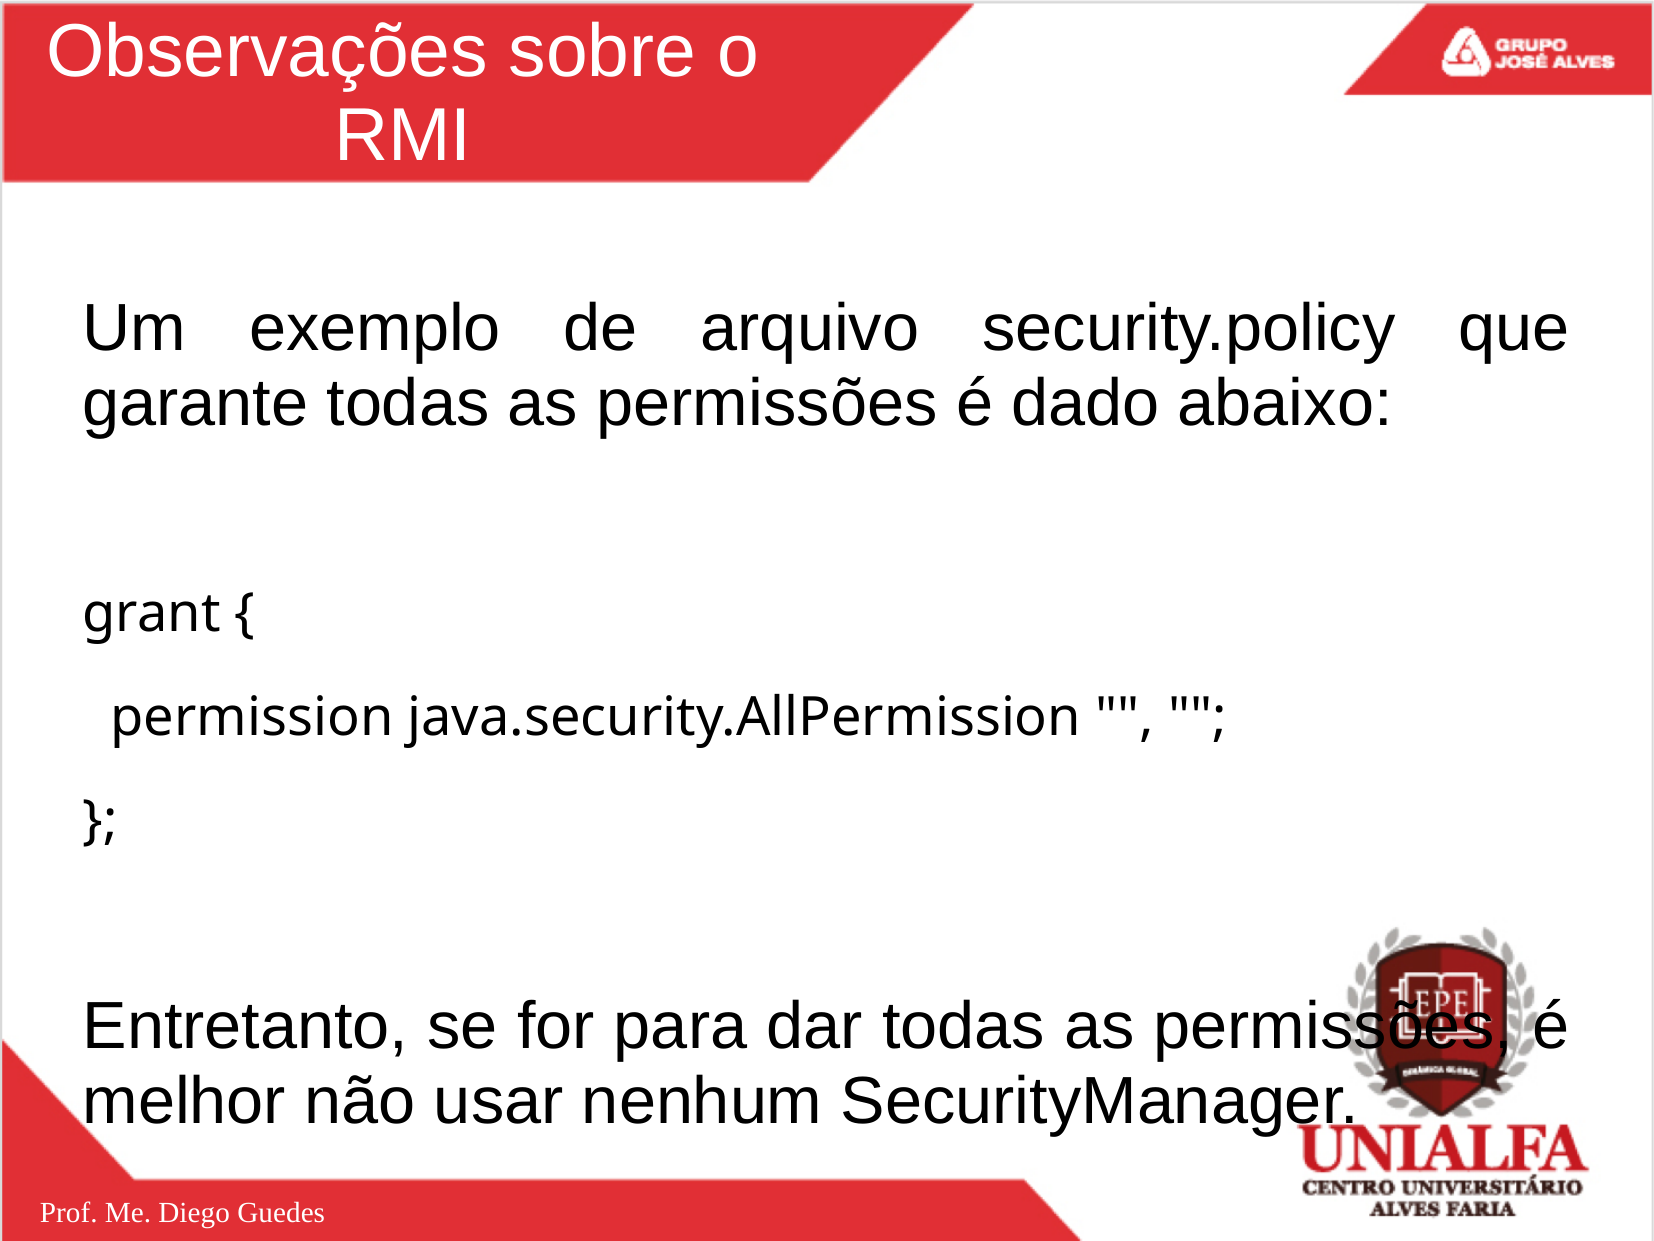

Observações sobre o RMI
# Um exemplo de arquivo security.policy que garante todas as permissões é dado abaixo:
grant {
 permission java.security.AllPermission "", "";
};
Entretanto, se for para dar todas as permissões, é melhor não usar nenhum SecurityManager.